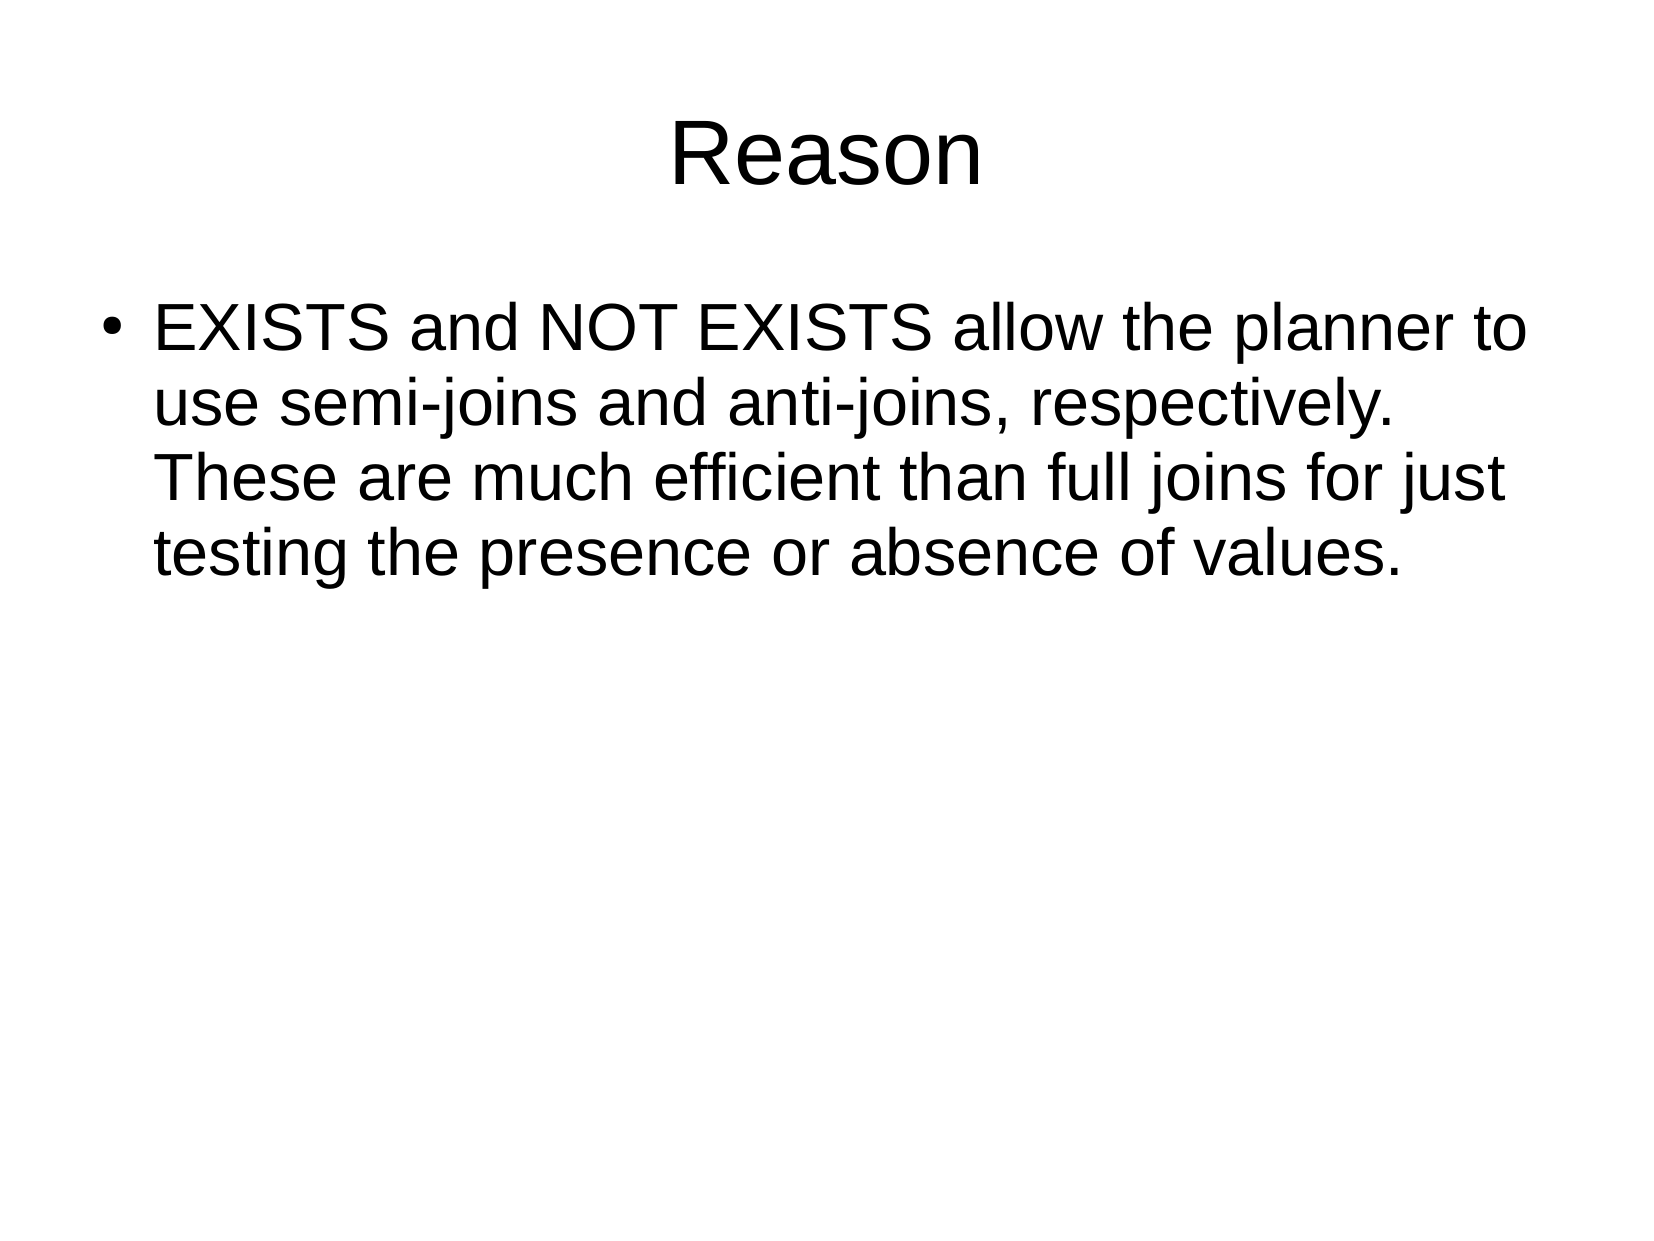

# Reason
EXISTS and NOT EXISTS allow the planner to use semi-joins and anti-joins, respectively. These are much efficient than full joins for just testing the presence or absence of values.